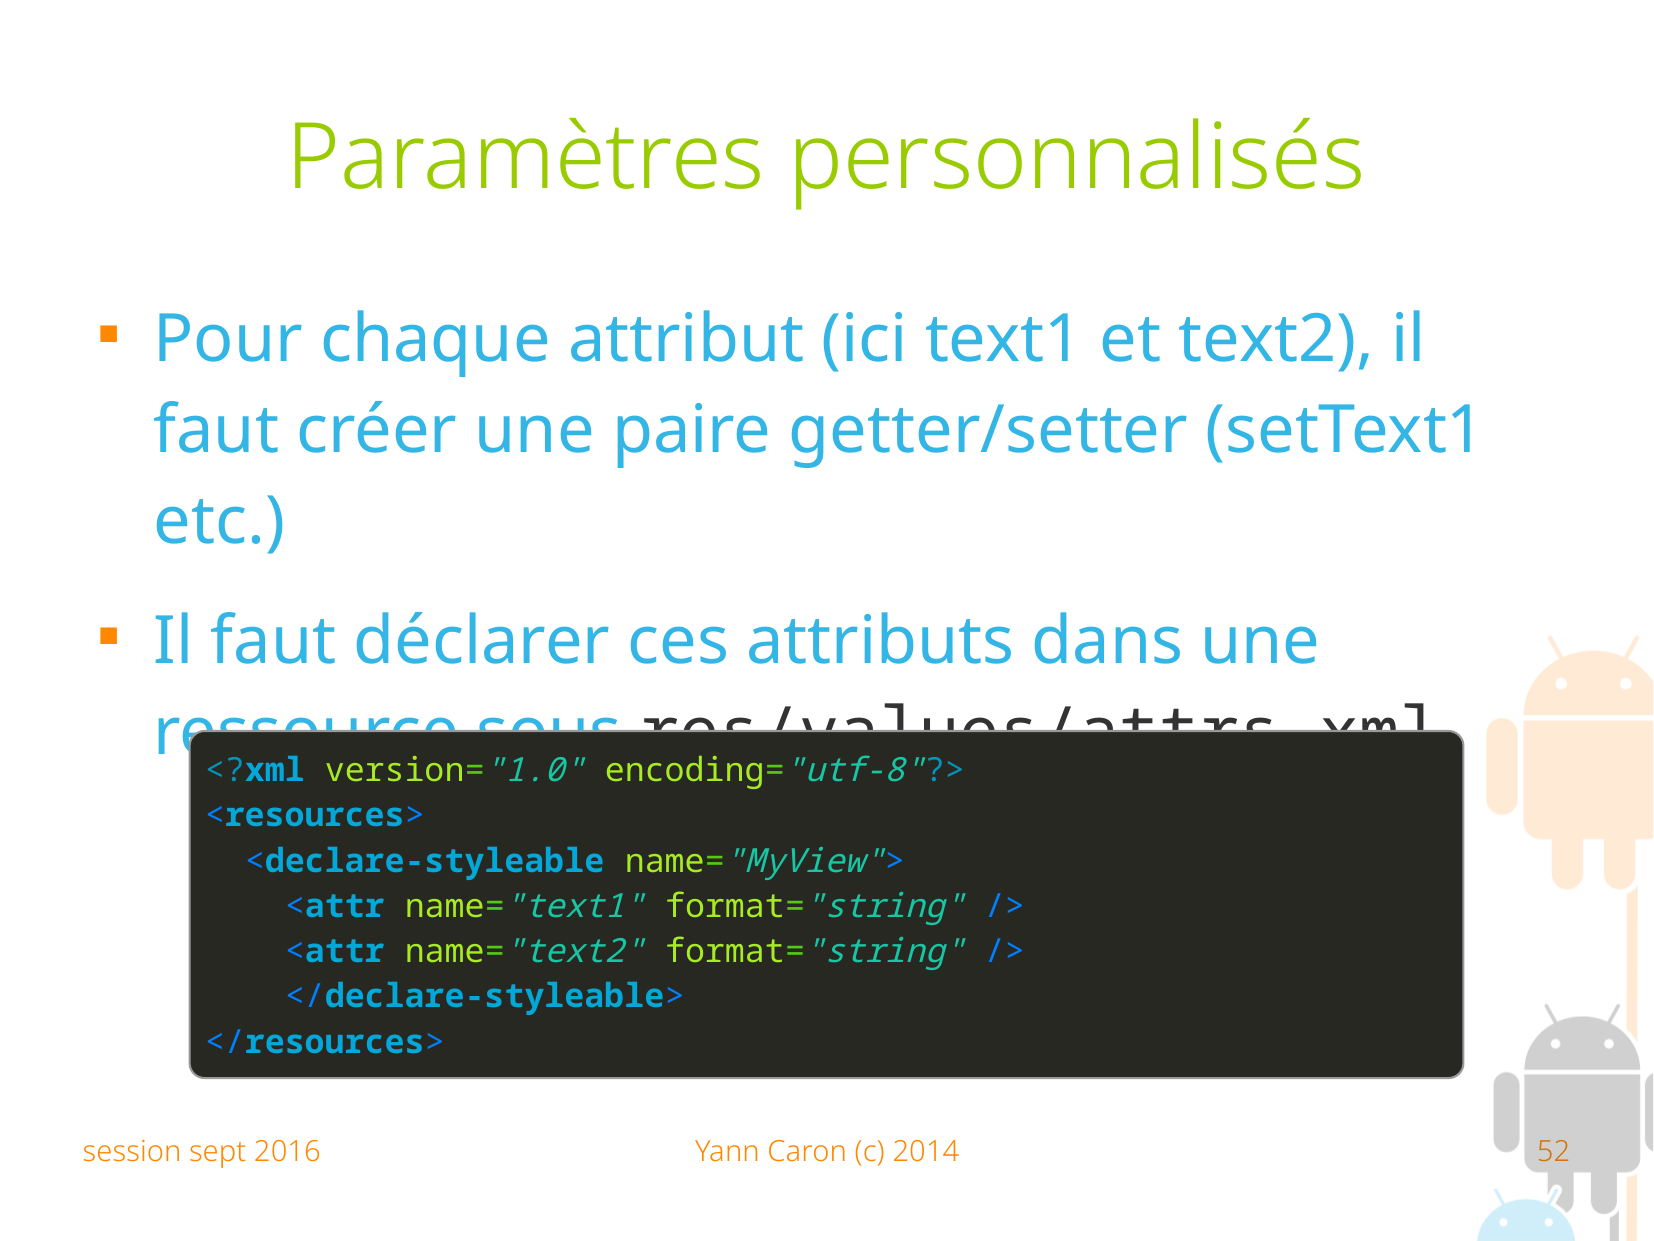

# Paramètres personnalisés
Pour chaque attribut (ici text1 et text2), il faut créer une paire getter/setter (setText1 etc.)
Il faut déclarer ces attributs dans une ressource sous res/values/attrs.xml
<?xml version="1.0" encoding="utf-8"?>
<resources>
 <declare-styleable name="MyView">
 <attr name="text1" format="string" />
 <attr name="text2" format="string" />
 </declare-styleable>
</resources>
session sept 2016
Yann Caron (c) 2014
52